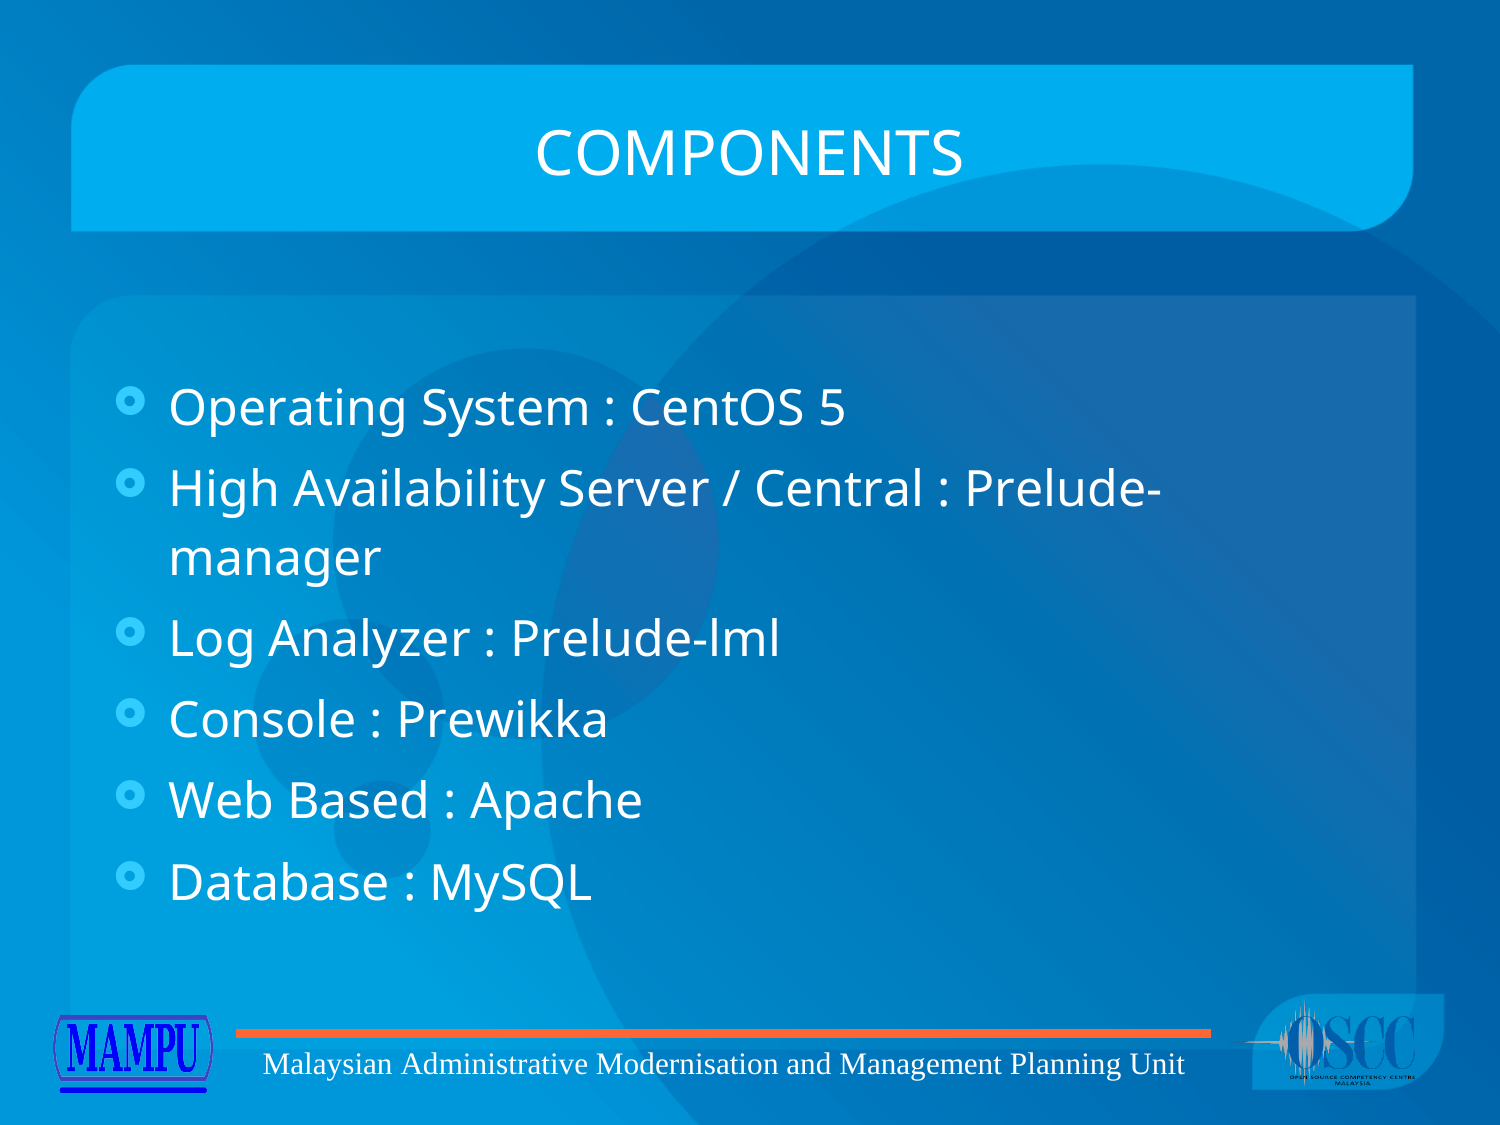

# COMPONENTS
Operating System : CentOS 5
High Availability Server / Central : Prelude-manager
Log Analyzer : Prelude-lml
Console : Prewikka
Web Based : Apache
Database : MySQL
Malaysian Administrative Modernisation and Management Planning Unit